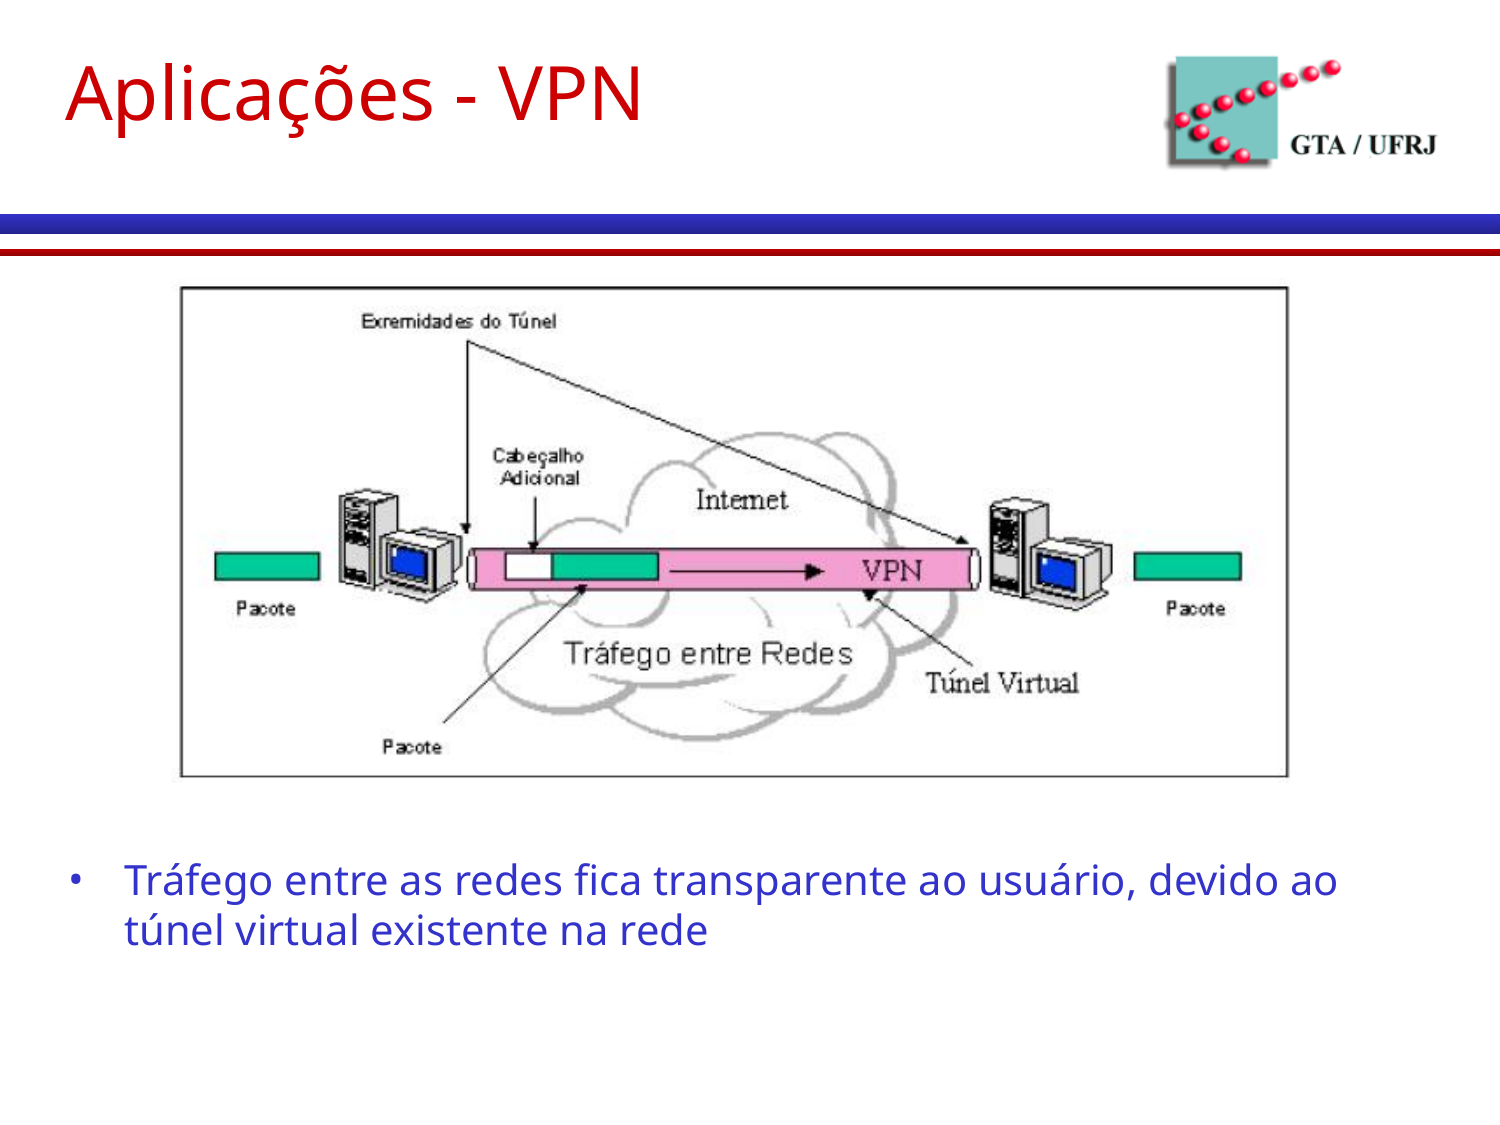

# Aplicações - VPN
Tráfego entre as redes fica transparente ao usuário, devido ao túnel virtual existente na rede